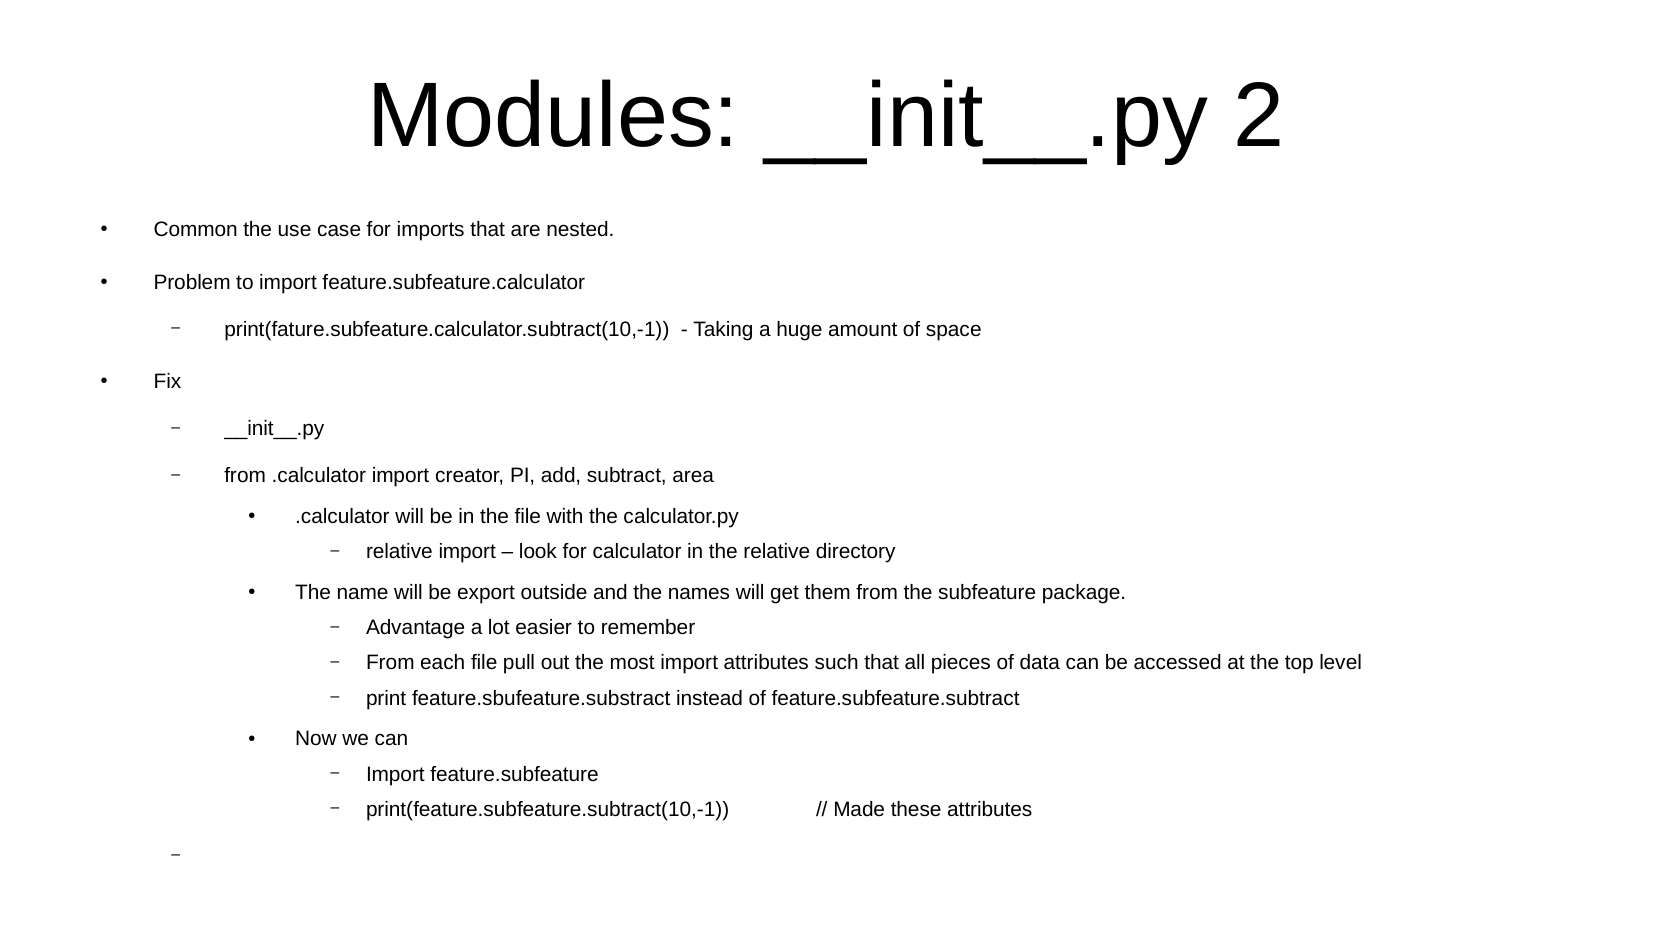

# Modules: __init__.py 2
Common the use case for imports that are nested.
Problem to import feature.subfeature.calculator
print(fature.subfeature.calculator.subtract(10,-1)) - Taking a huge amount of space
Fix
__init__.py
from .calculator import creator, PI, add, subtract, area
.calculator will be in the file with the calculator.py
relative import – look for calculator in the relative directory
The name will be export outside and the names will get them from the subfeature package.
Advantage a lot easier to remember
From each file pull out the most import attributes such that all pieces of data can be accessed at the top level
print feature.sbufeature.substract instead of feature.subfeature.subtract
Now we can
Import feature.subfeature
print(feature.subfeature.subtract(10,-1)) 	// Made these attributes